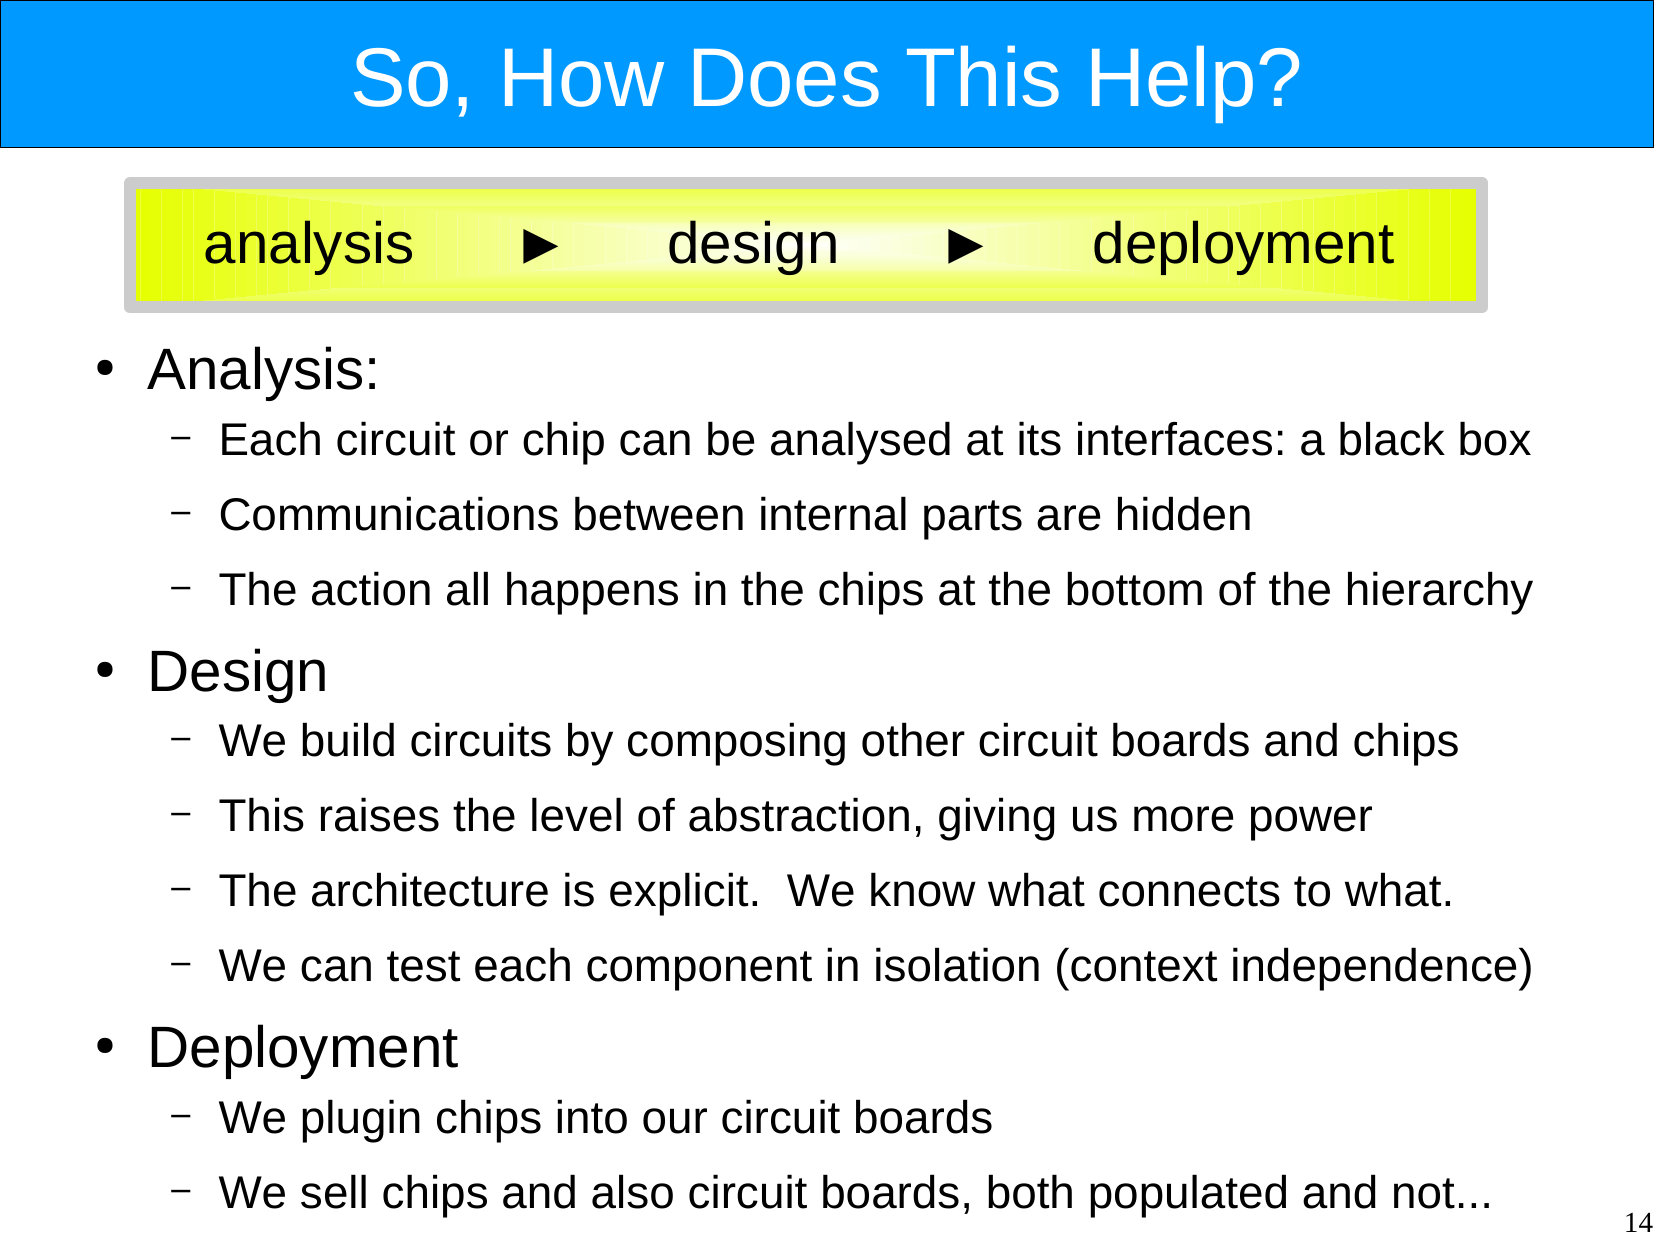

# So, How Does This Help?
analysis ► design ► deployment
Analysis:
Each circuit or chip can be analysed at its interfaces: a black box
Communications between internal parts are hidden
The action all happens in the chips at the bottom of the hierarchy
Design
We build circuits by composing other circuit boards and chips
This raises the level of abstraction, giving us more power
The architecture is explicit. We know what connects to what.
We can test each component in isolation (context independence)
Deployment
We plugin chips into our circuit boards
We sell chips and also circuit boards, both populated and not...
14